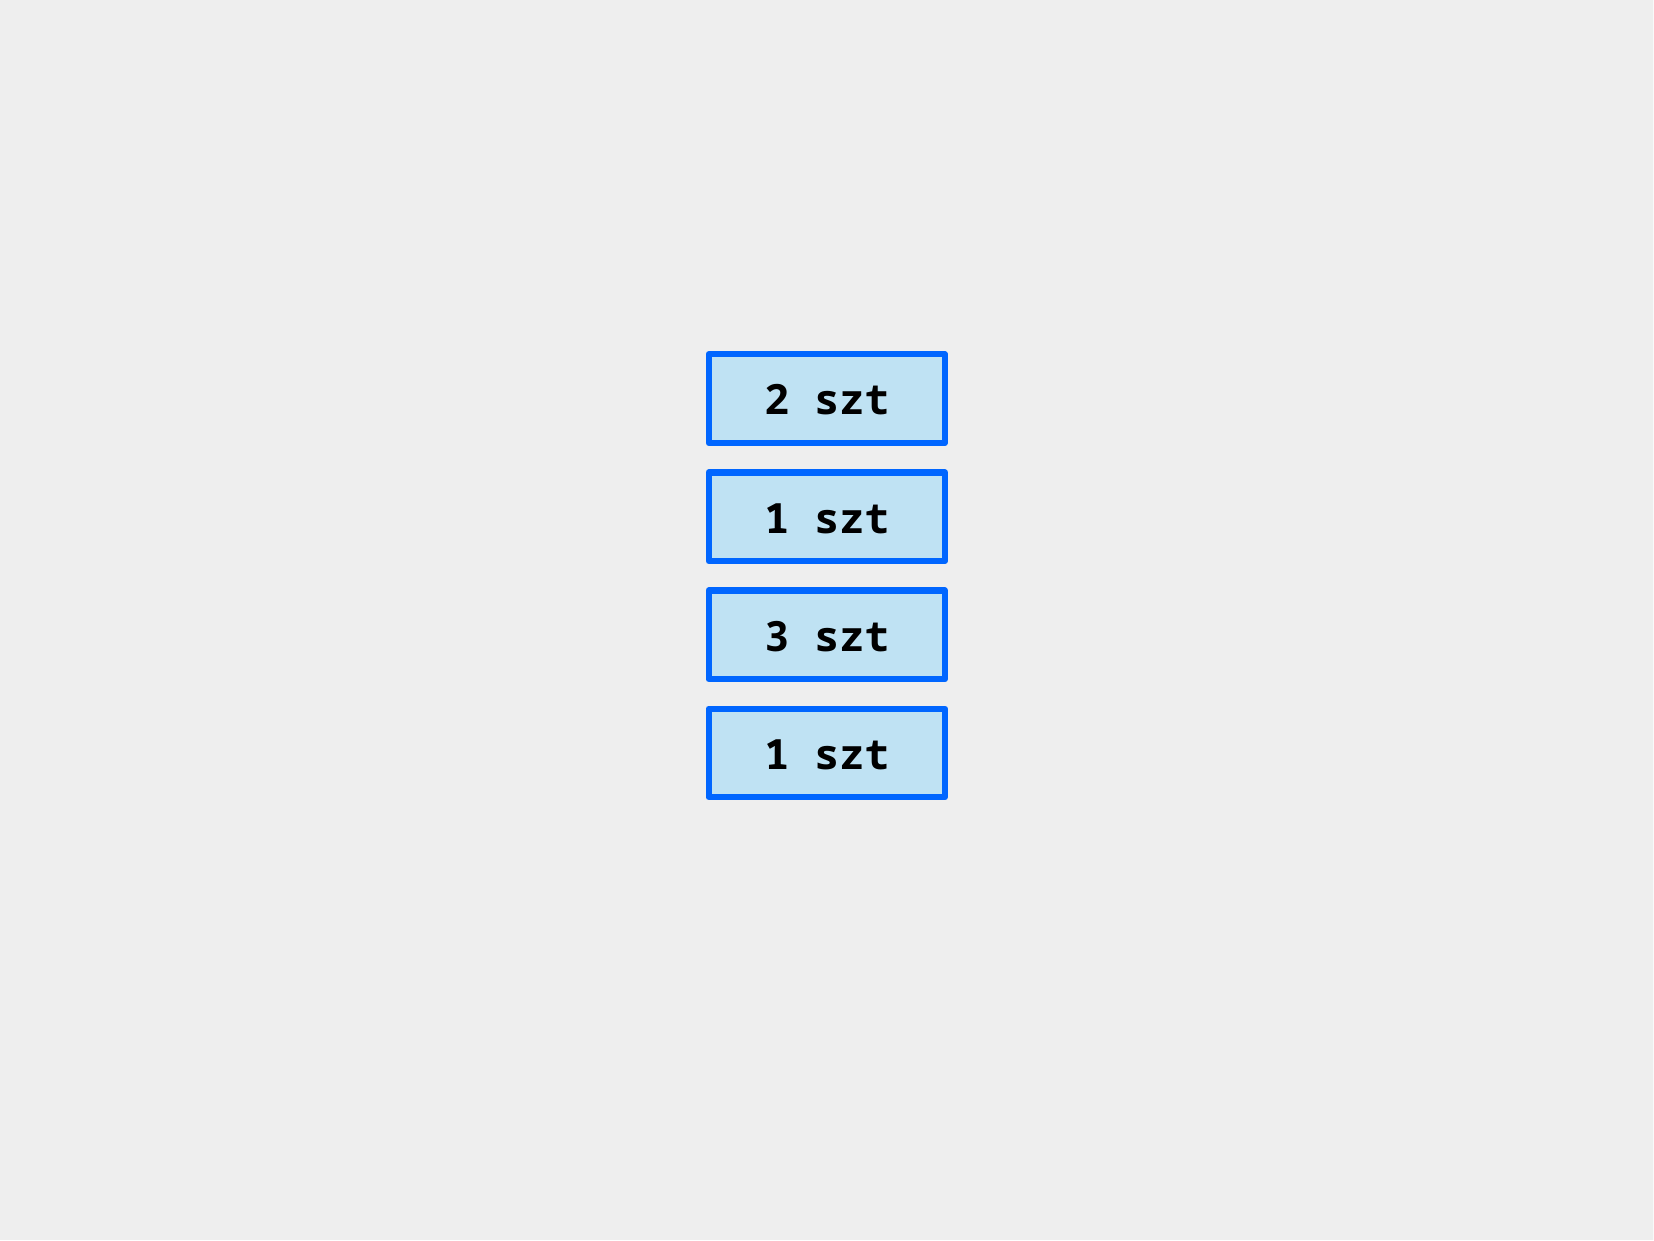

2 szt
1 szt
3 szt
1 szt